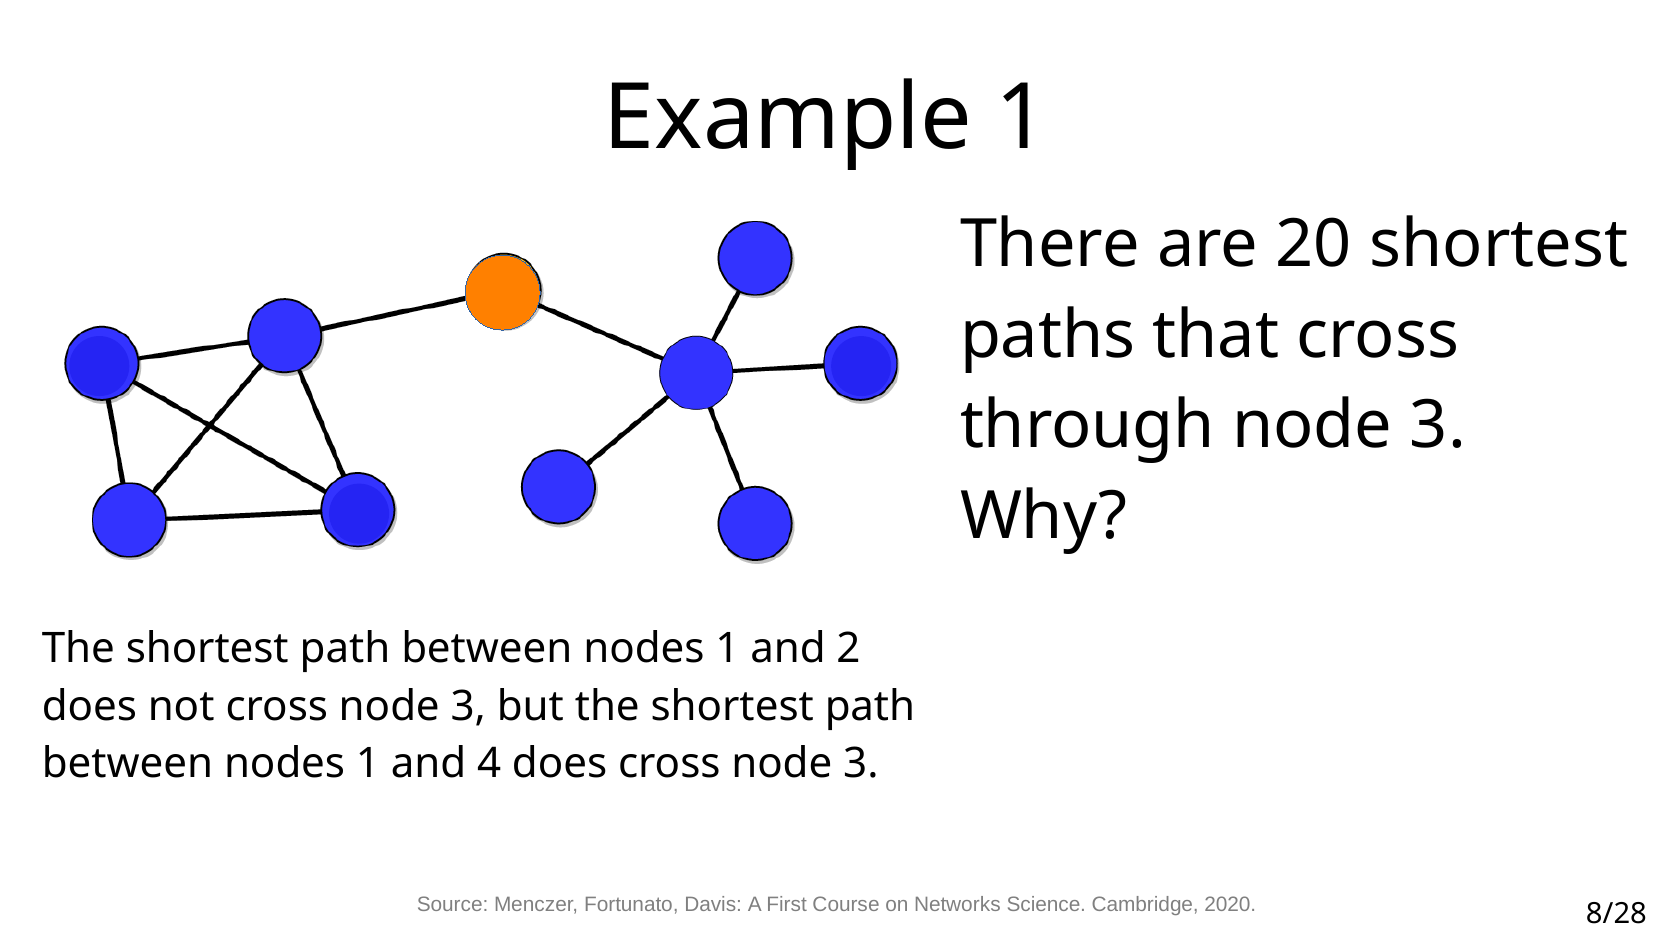

# Example 1
There are 20 shortest paths that cross through node 3. Why?
The shortest path between nodes 1 and 2 does not cross node 3, but the shortest path between nodes 1 and 4 does cross node 3.
Source: Menczer, Fortunato, Davis: A First Course on Networks Science. Cambridge, 2020.
8